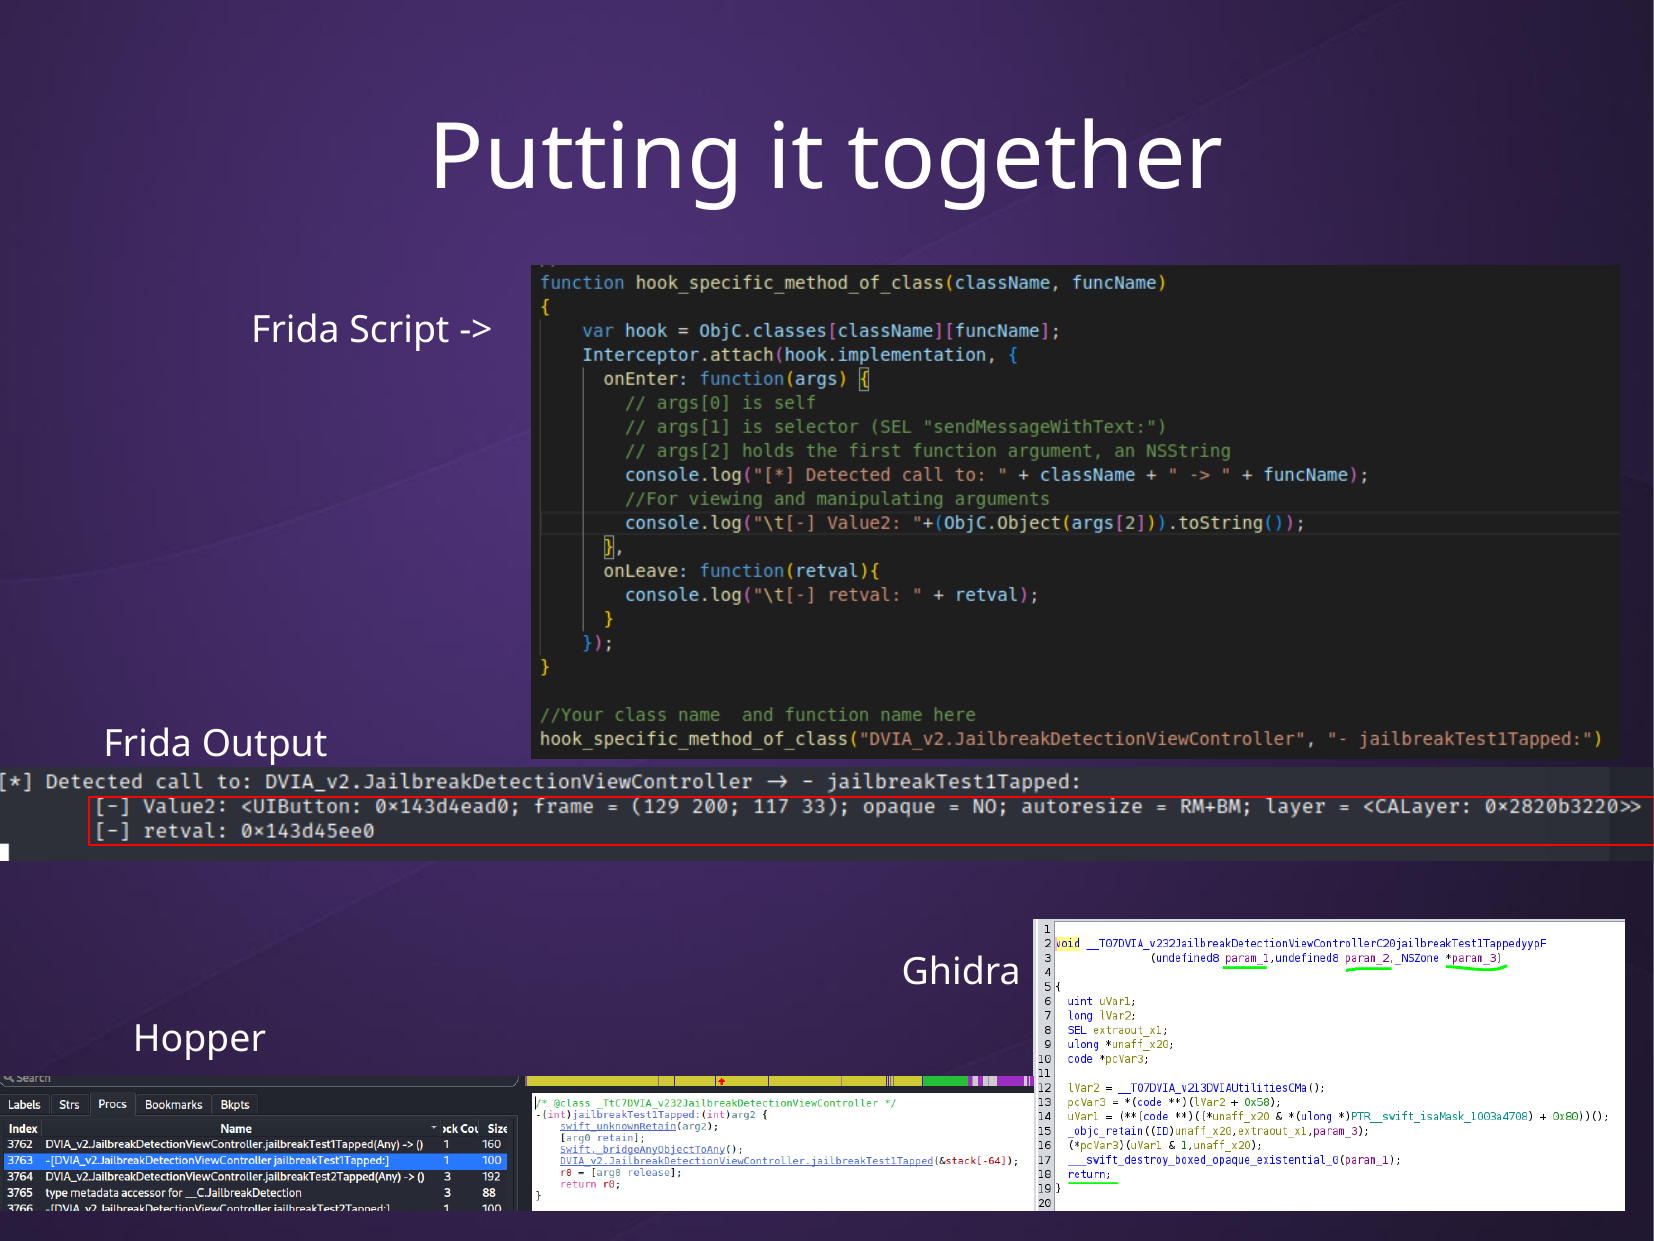

# Putting it together
Frida Script ->
Frida Output
Ghidra
Hopper